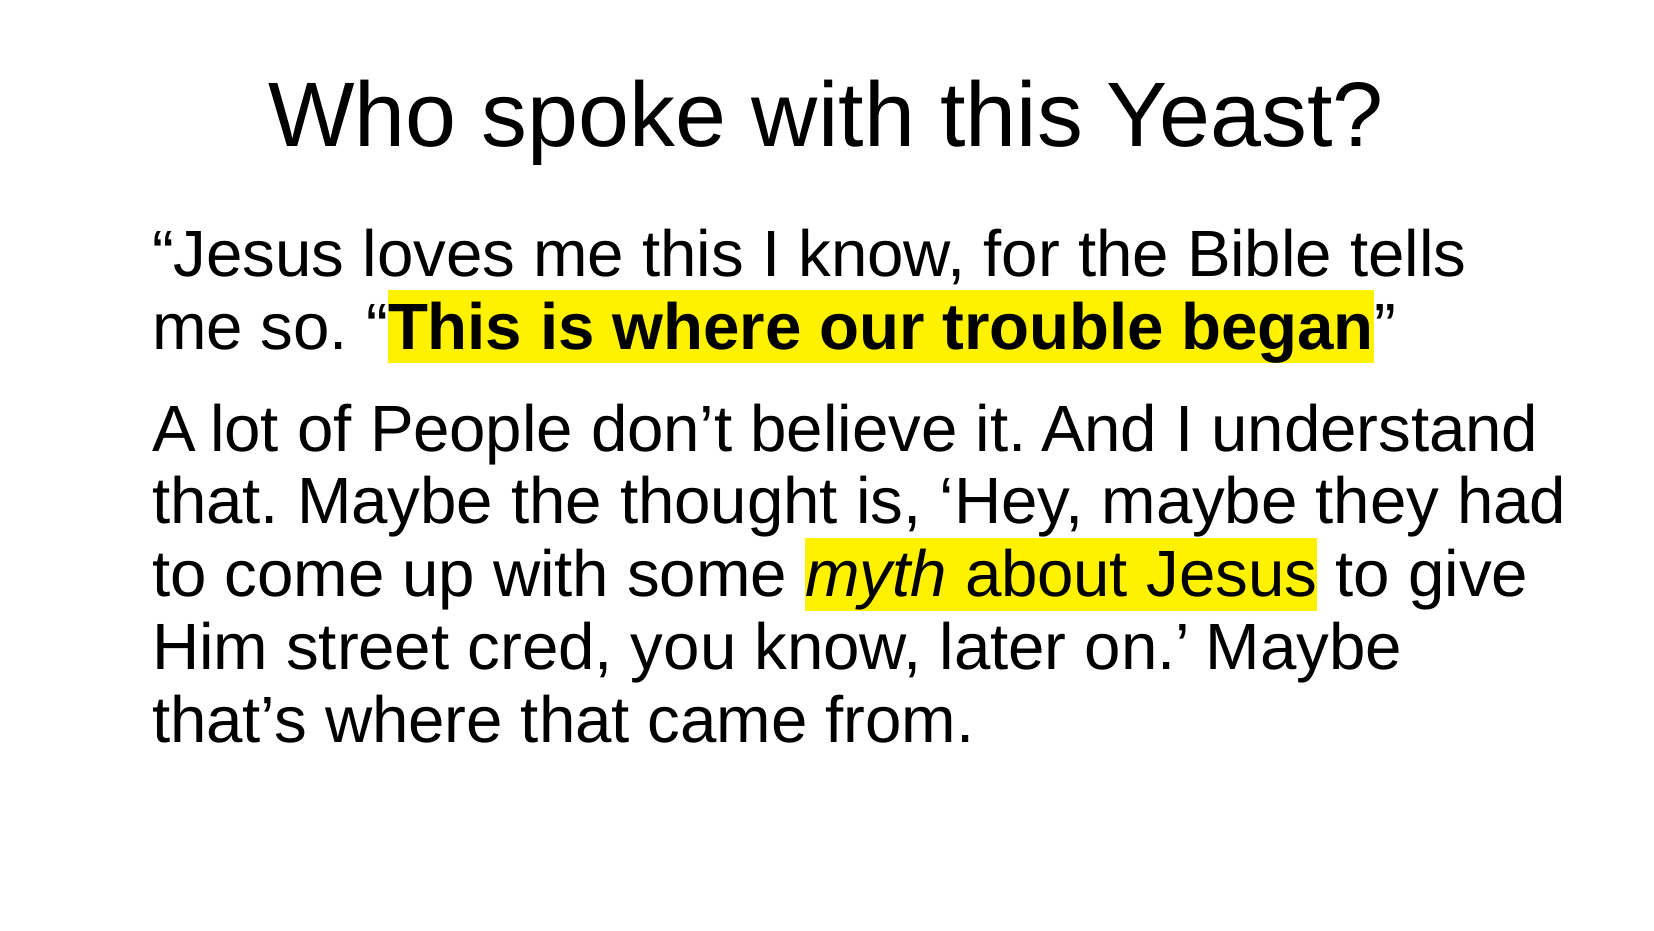

# Who spoke with this Yeast?
“Jesus loves me this I know, for the Bible tells me so. “This is where our trouble began”
A lot of People don’t believe it. And I understand that. Maybe the thought is, ‘Hey, maybe they had to come up with some myth about Jesus to give Him street cred, you know, later on.’ Maybe that’s where that came from.